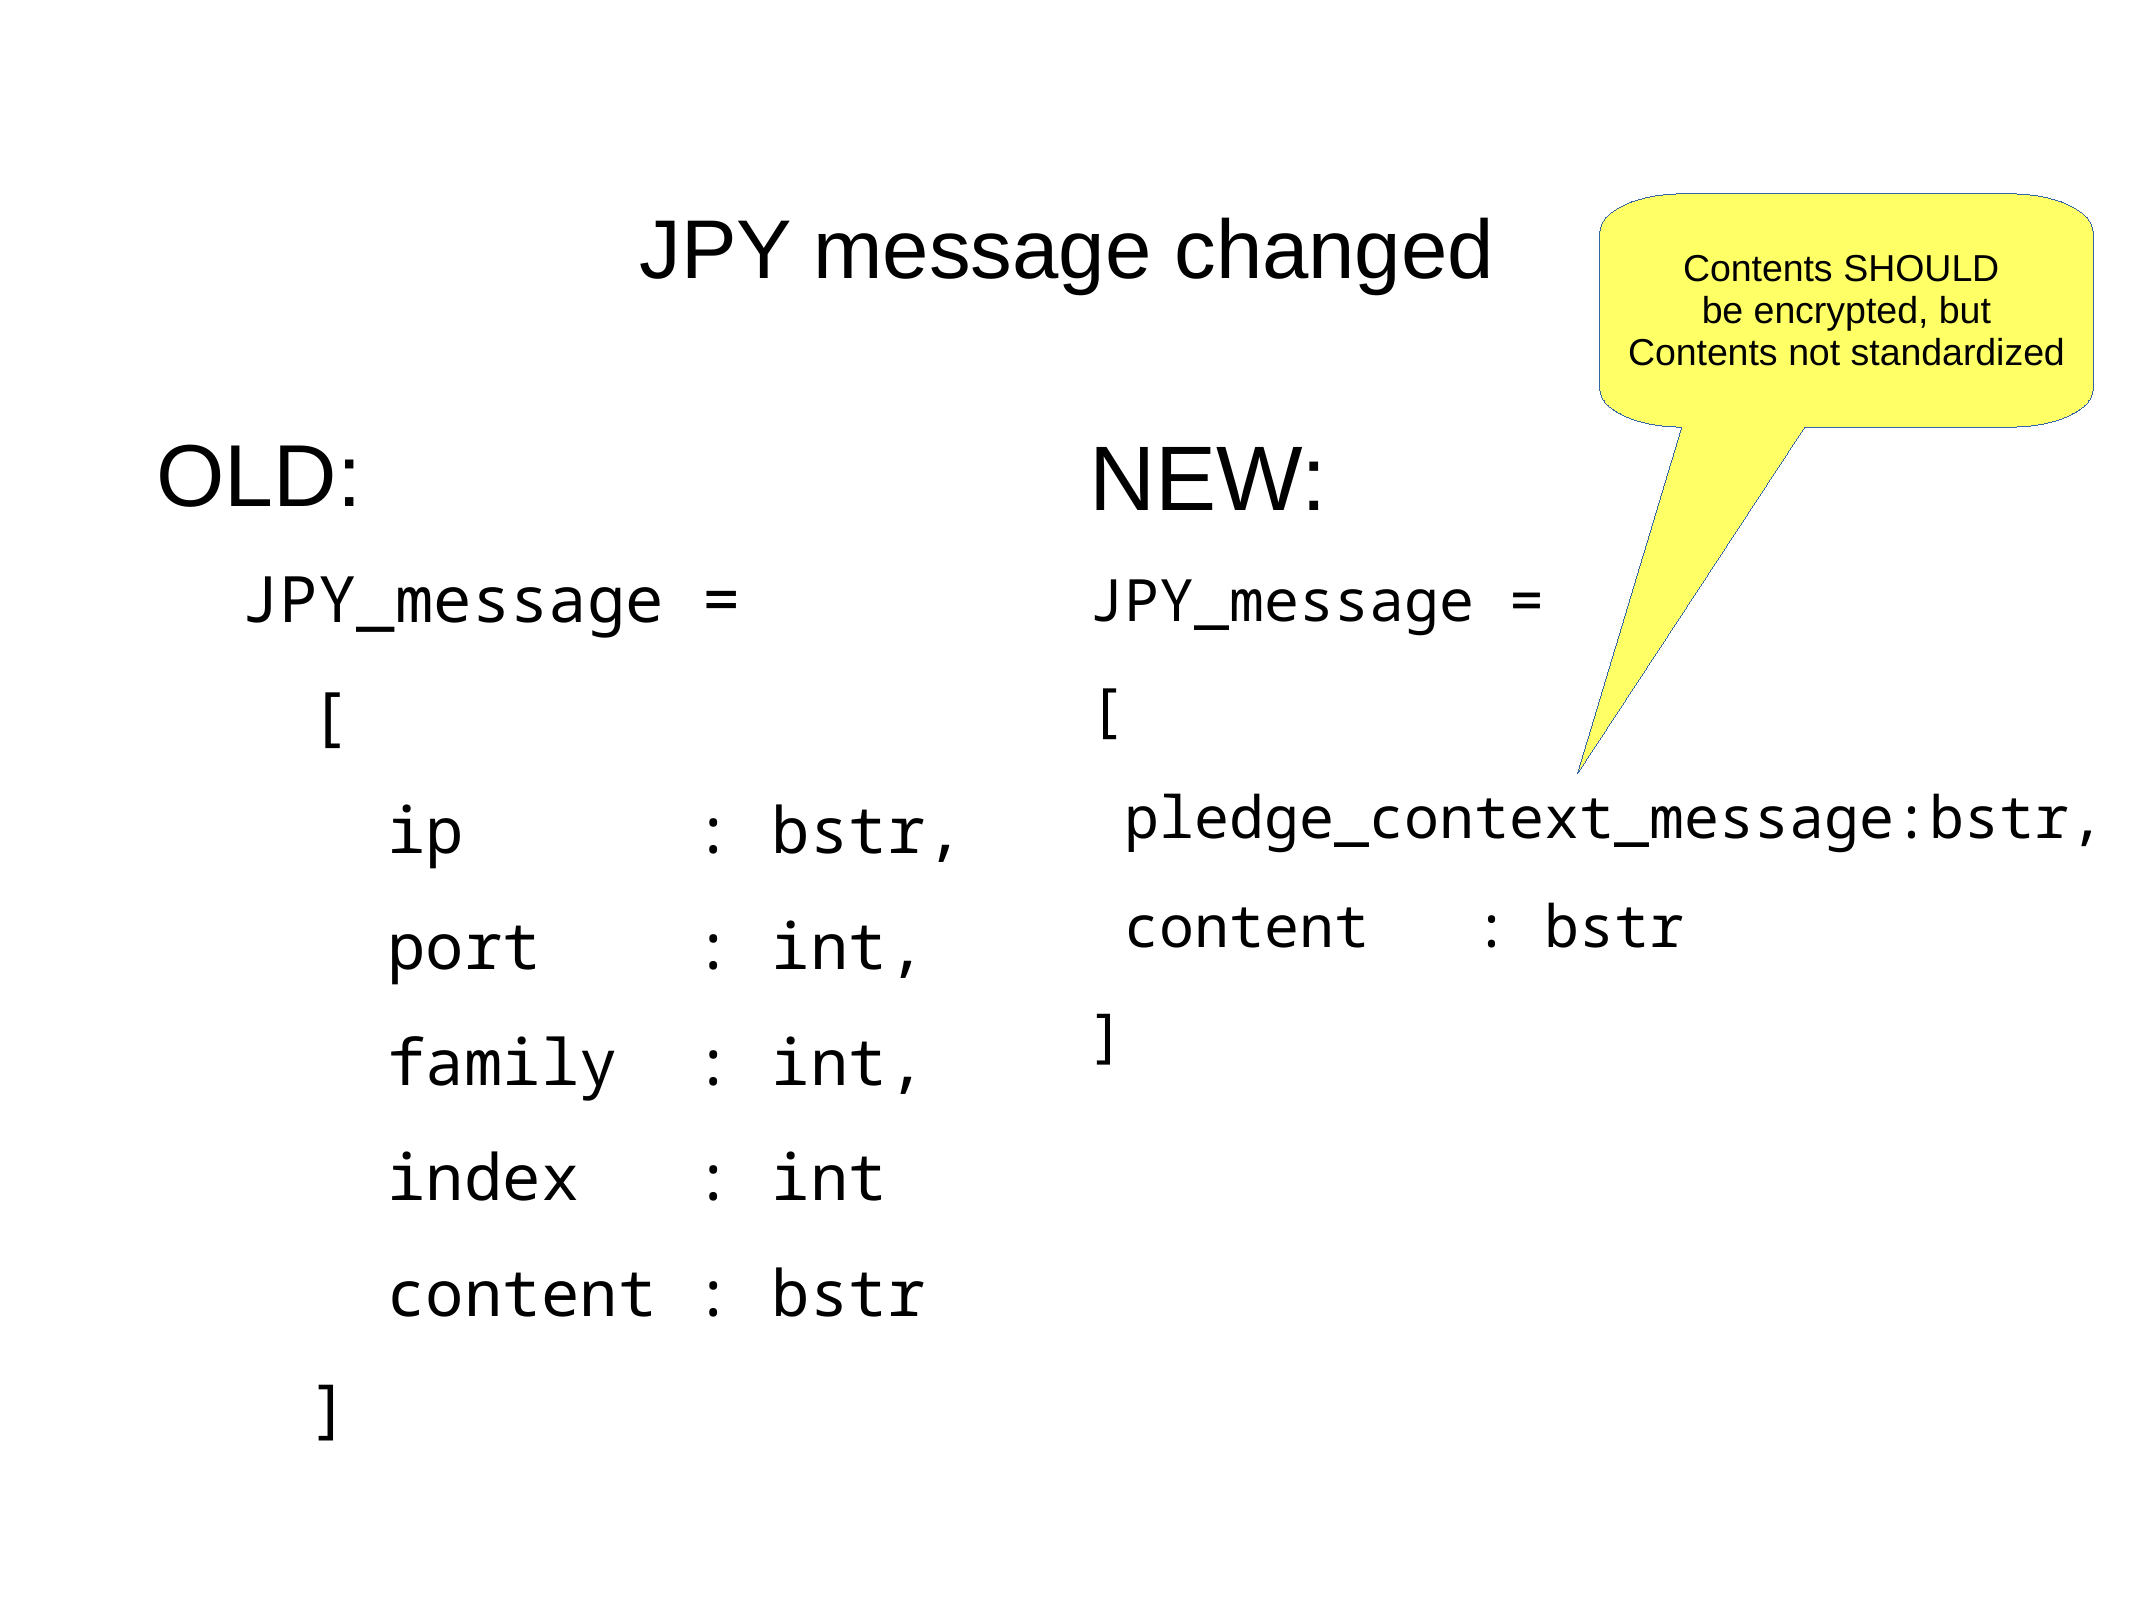

# JPY message changed
Contents SHOULD
be encrypted, but
Contents not standardized
OLD:
 JPY_message =
 [
 ip : bstr,
 port : int,
 family : int,
 index : int
 content : bstr
 ]
NEW:
JPY_message =
[
 pledge_context_message:bstr,
 content : bstr
]